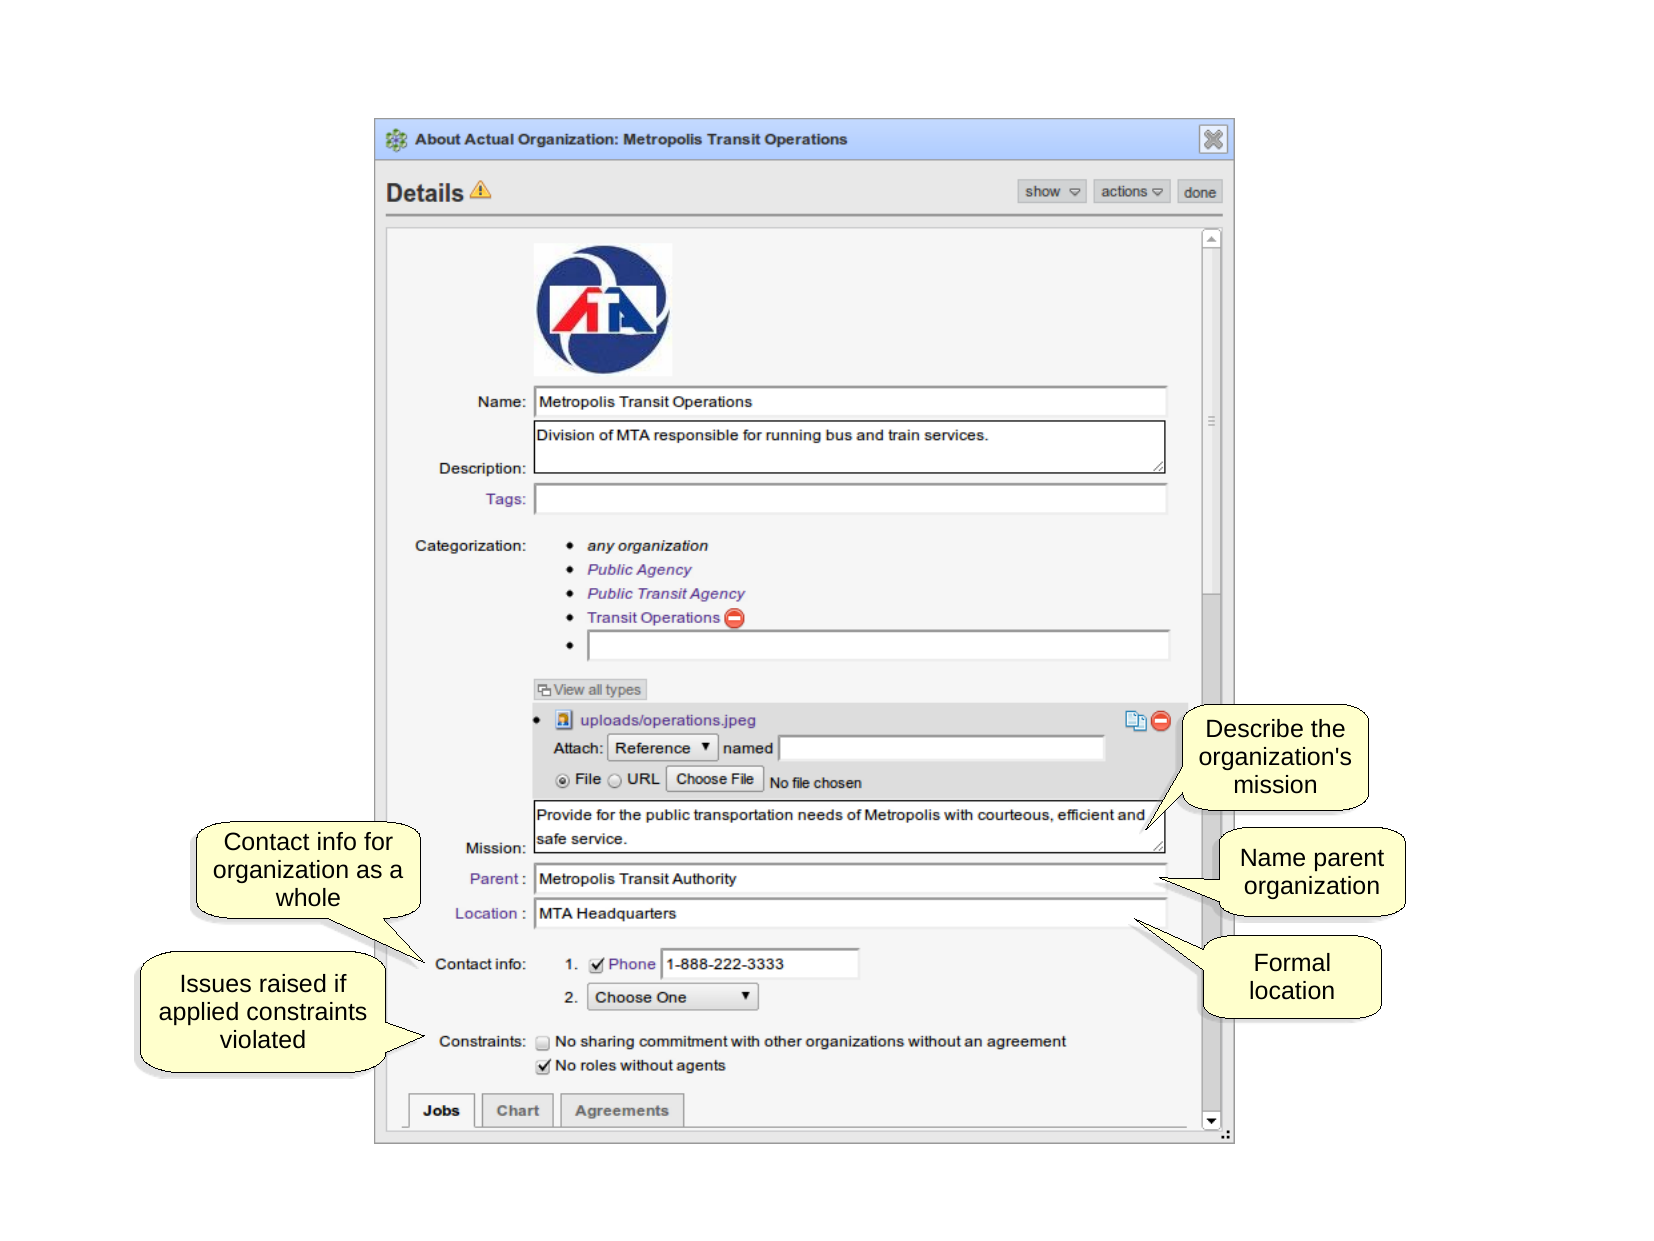

Describe the organization's mission
Contact info for organization as a whole
Name parent organization
Formal location
Issues raised if applied constraints violated